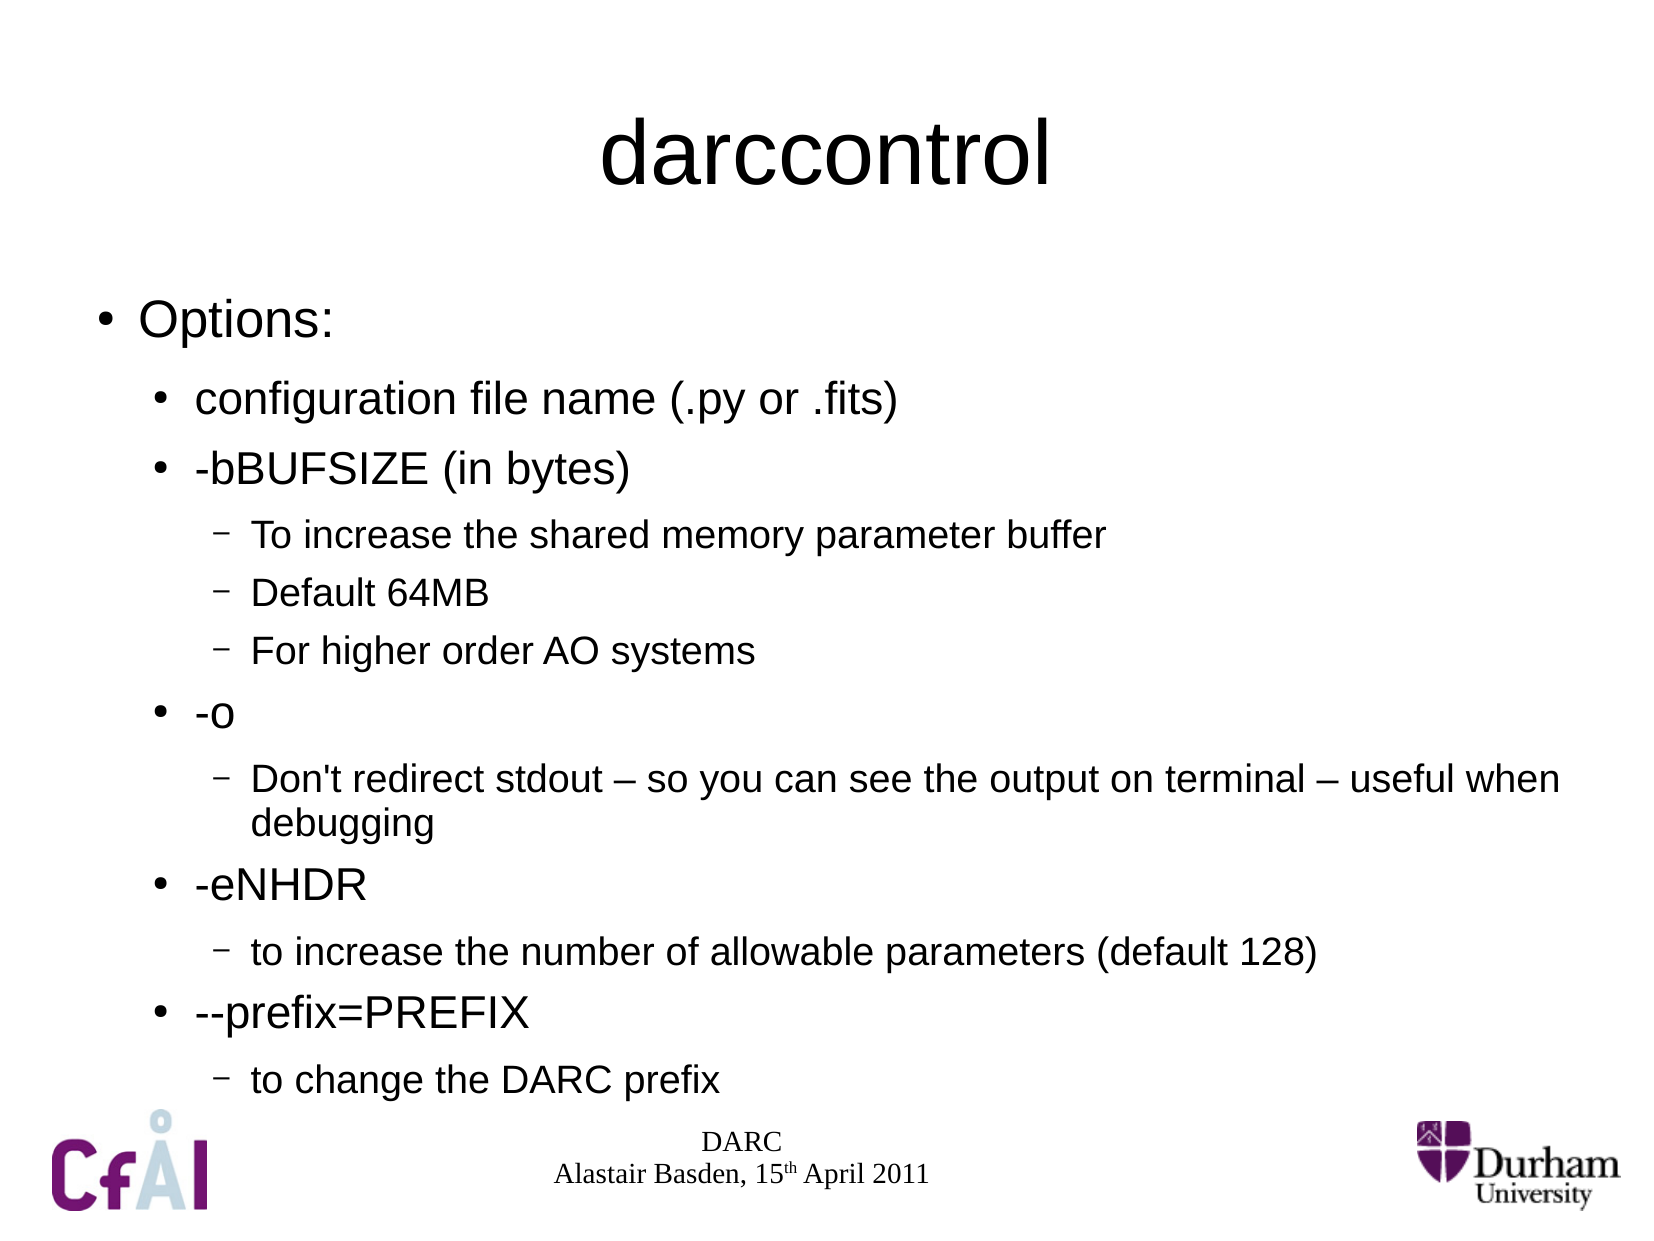

# darccontrol
Options:
configuration file name (.py or .fits)
-bBUFSIZE (in bytes)
To increase the shared memory parameter buffer
Default 64MB
For higher order AO systems
-o
Don't redirect stdout – so you can see the output on terminal – useful when debugging
-eNHDR
to increase the number of allowable parameters (default 128)
--prefix=PREFIX
to change the DARC prefix